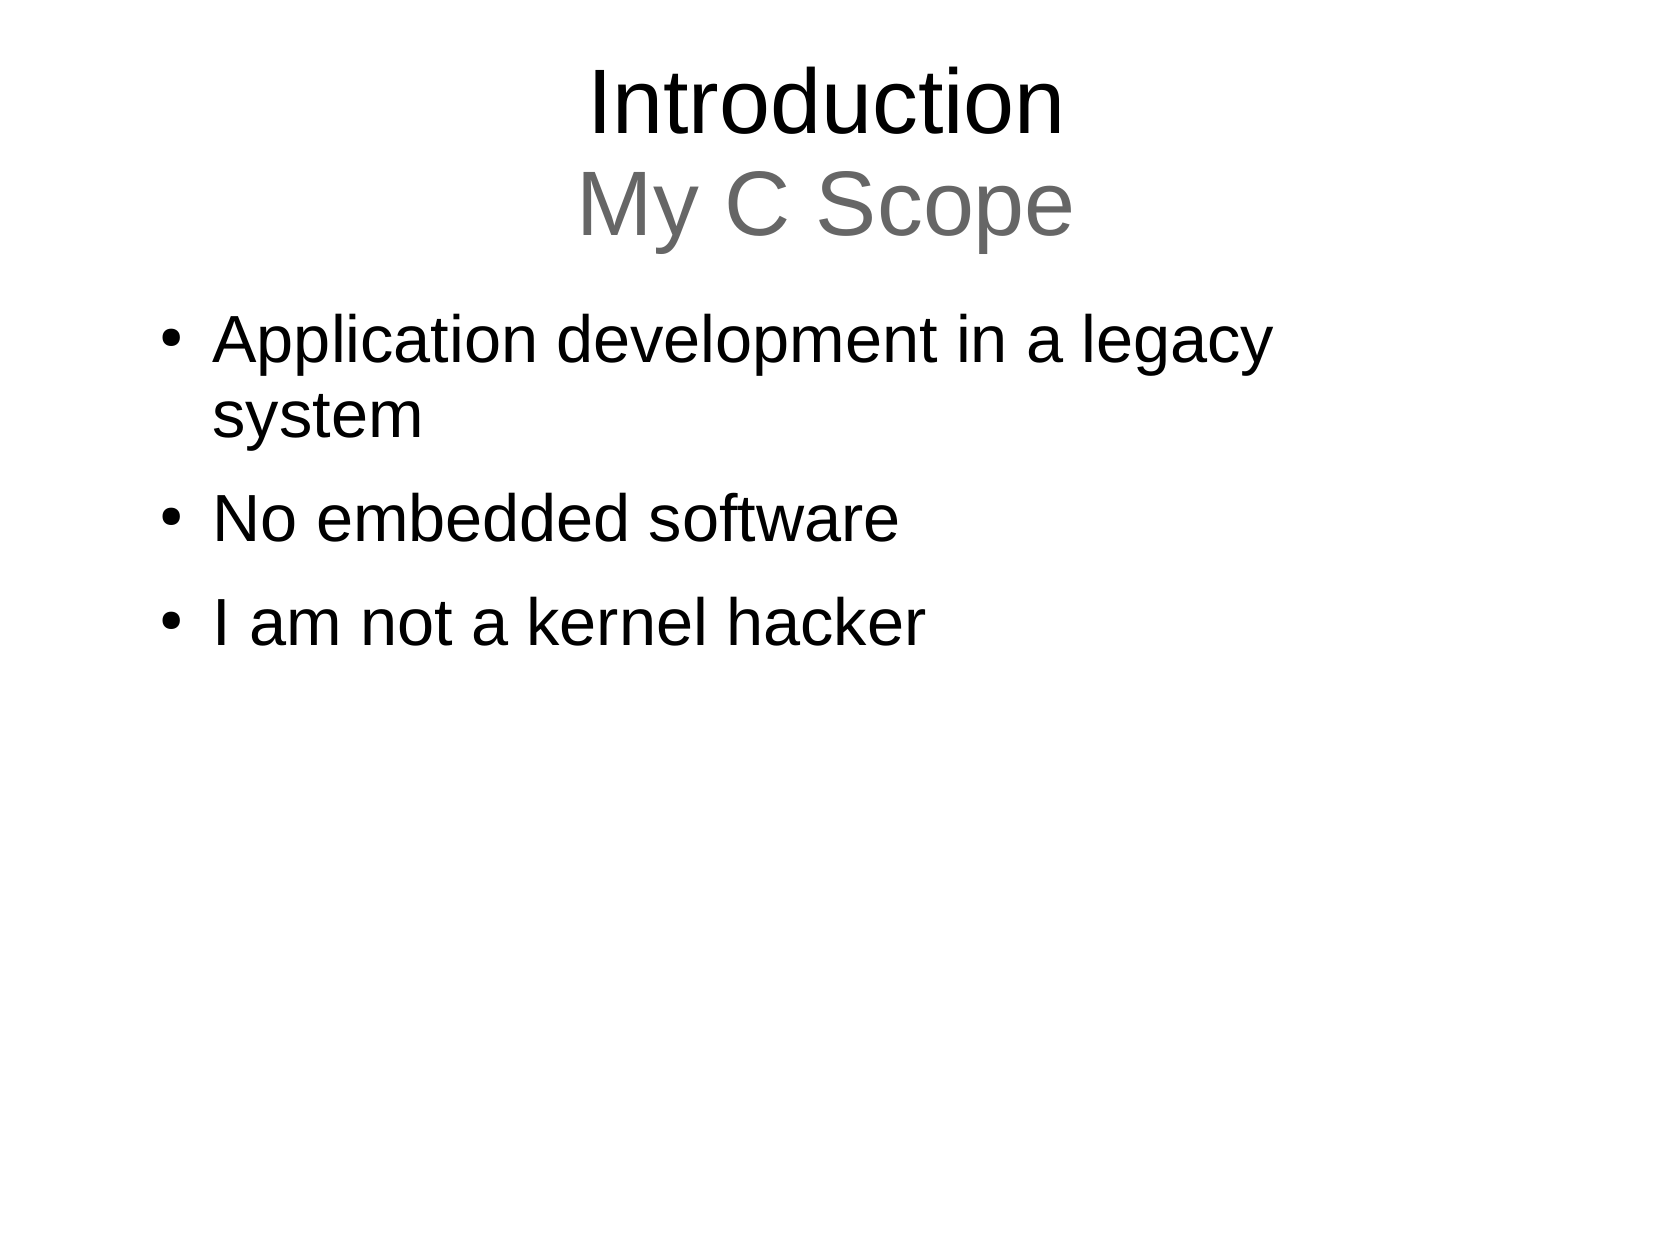

# Introduction My C Scope
Application development in a legacy system
No embedded software
I am not a kernel hacker